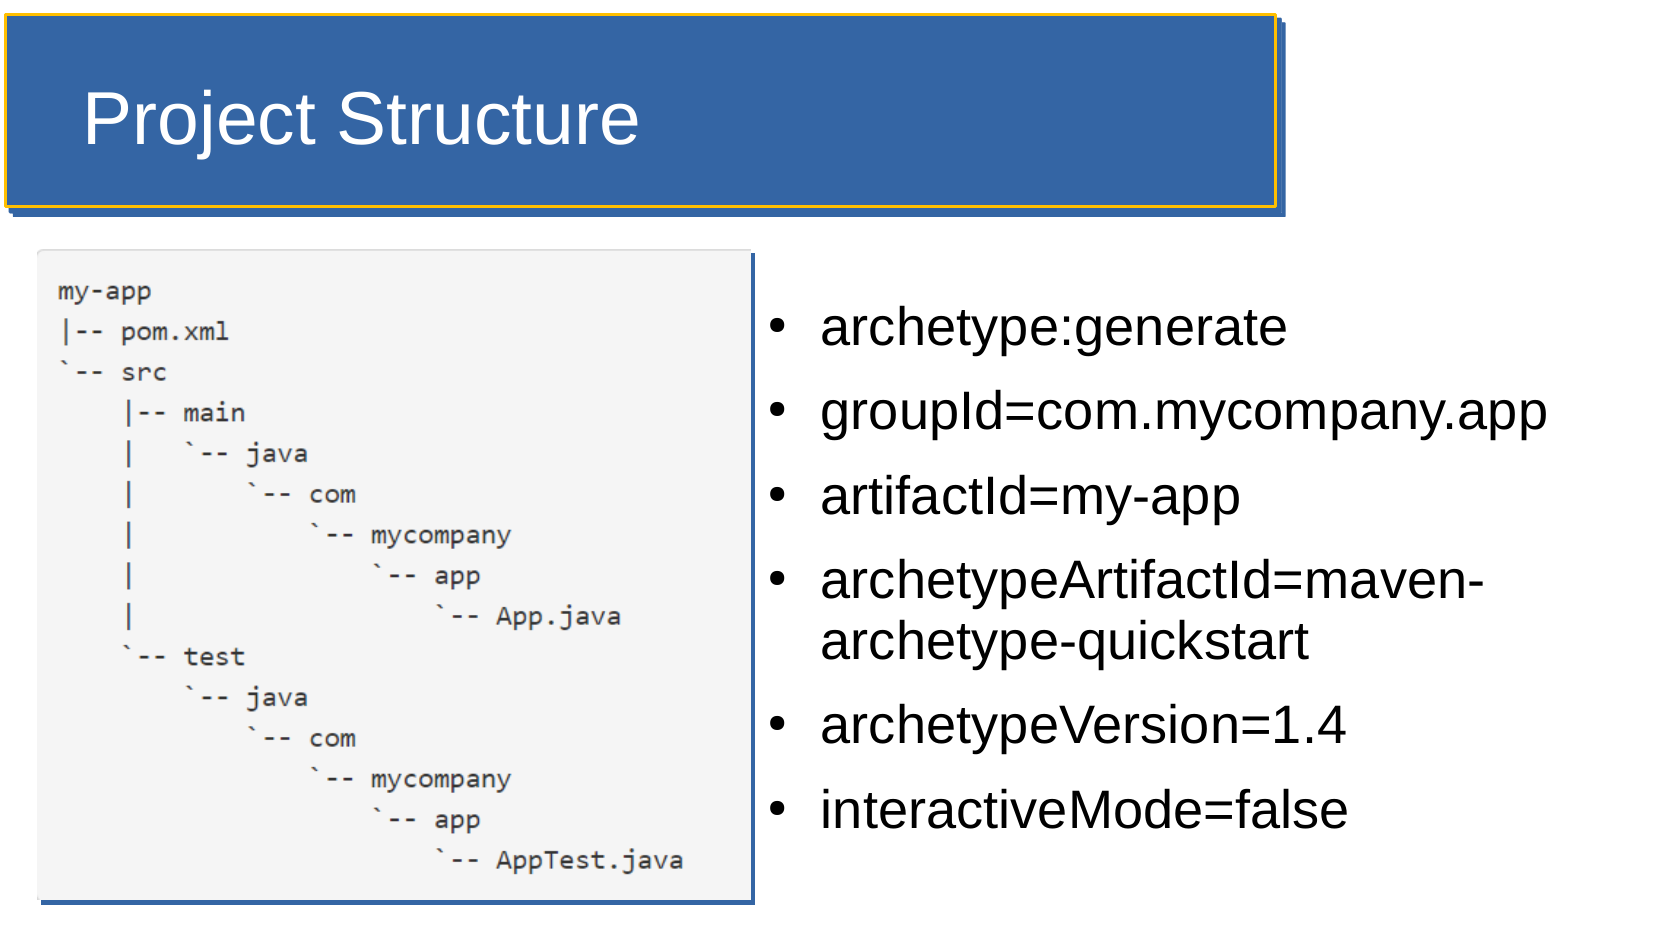

# Project Structure
archetype:generate
groupId=com.mycompany.app
artifactId=my-app
archetypeArtifactId=maven-archetype-quickstart
archetypeVersion=1.4
interactiveMode=false